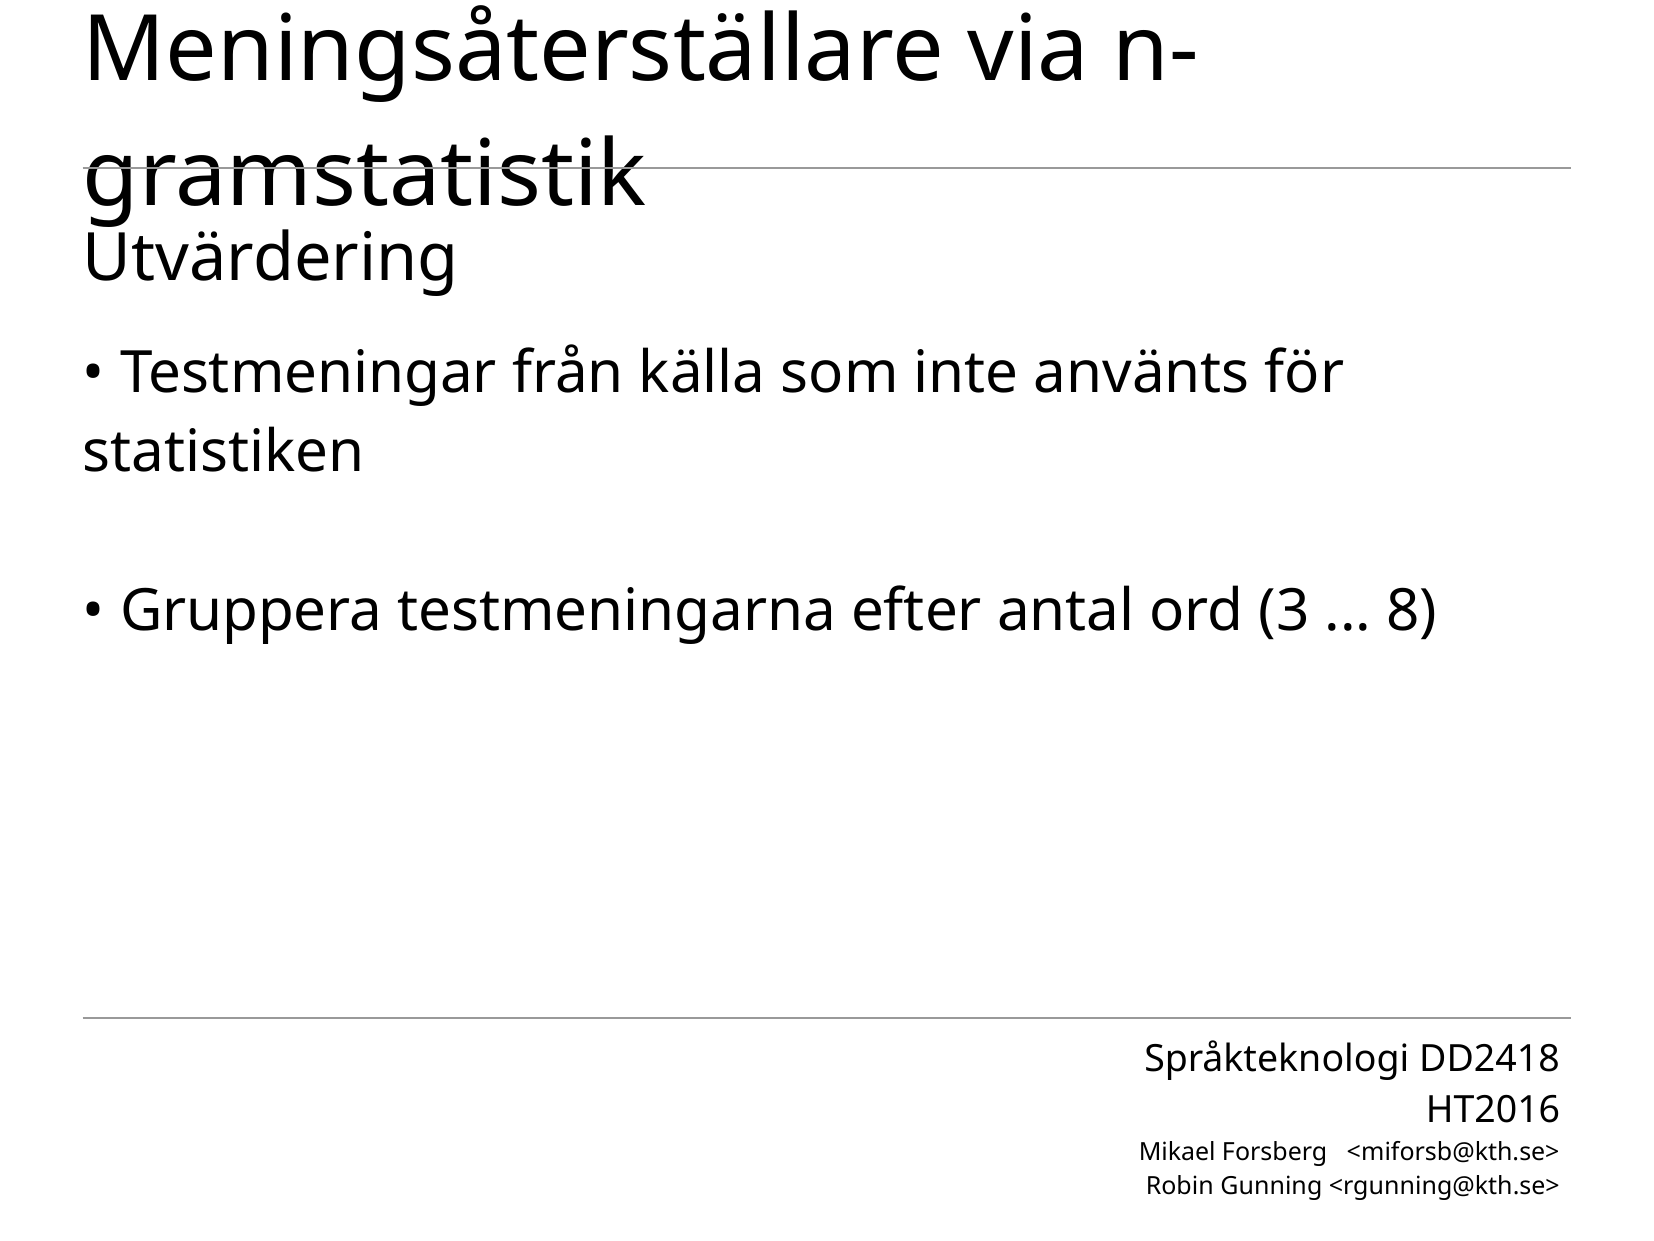

# Meningsåterställare via n-gramstatistik
Utvärdering
• Testmeningar från källa som inte använts för statistiken
• Gruppera testmeningarna efter antal ord (3 ... 8)
Språkteknologi DD2418 HT2016
Mikael Forsberg <miforsb@kth.se>
Robin Gunning <rgunning@kth.se>